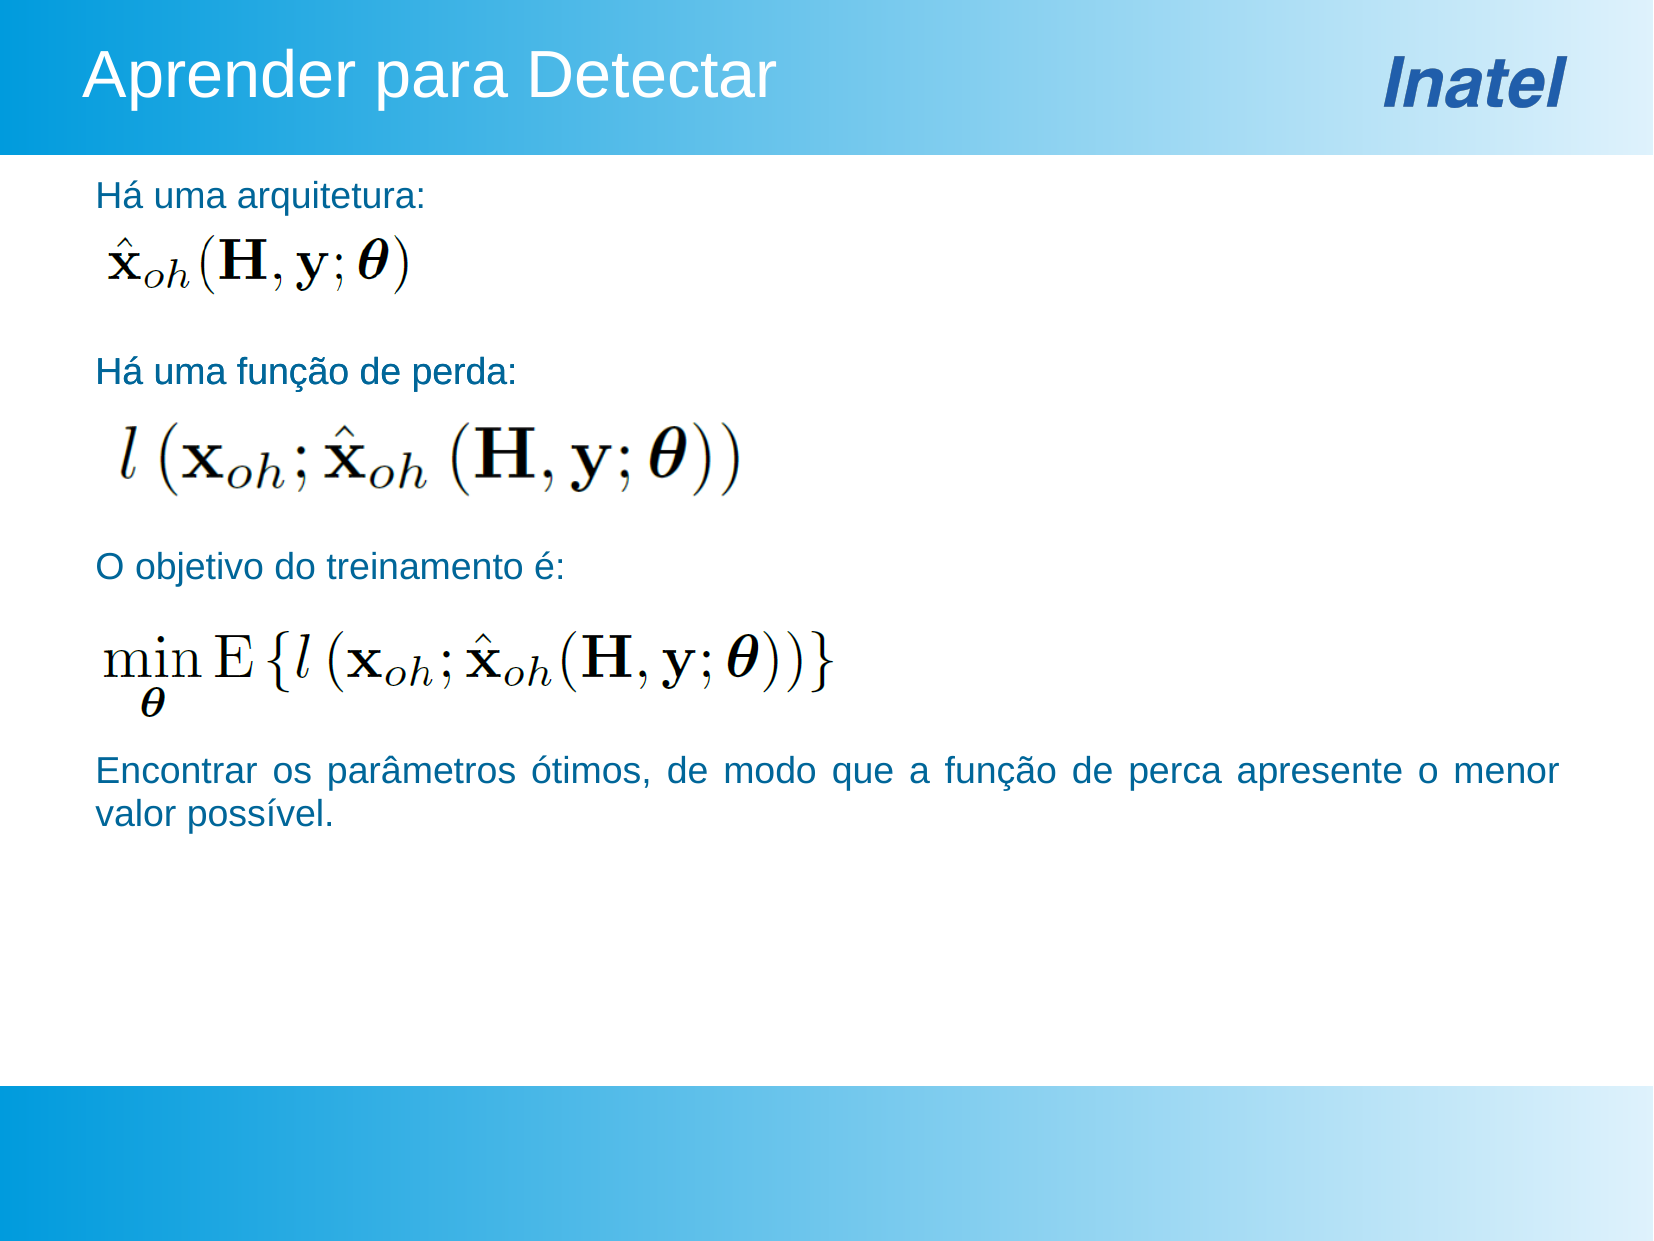

# Aprender para Detectar
Há uma arquitetura:
Há uma função de perda:
Há uma função de perda:
O objetivo do treinamento é:
Encontrar os parâmetros ótimos, de modo que a função de perca apresente o menor valor possível.